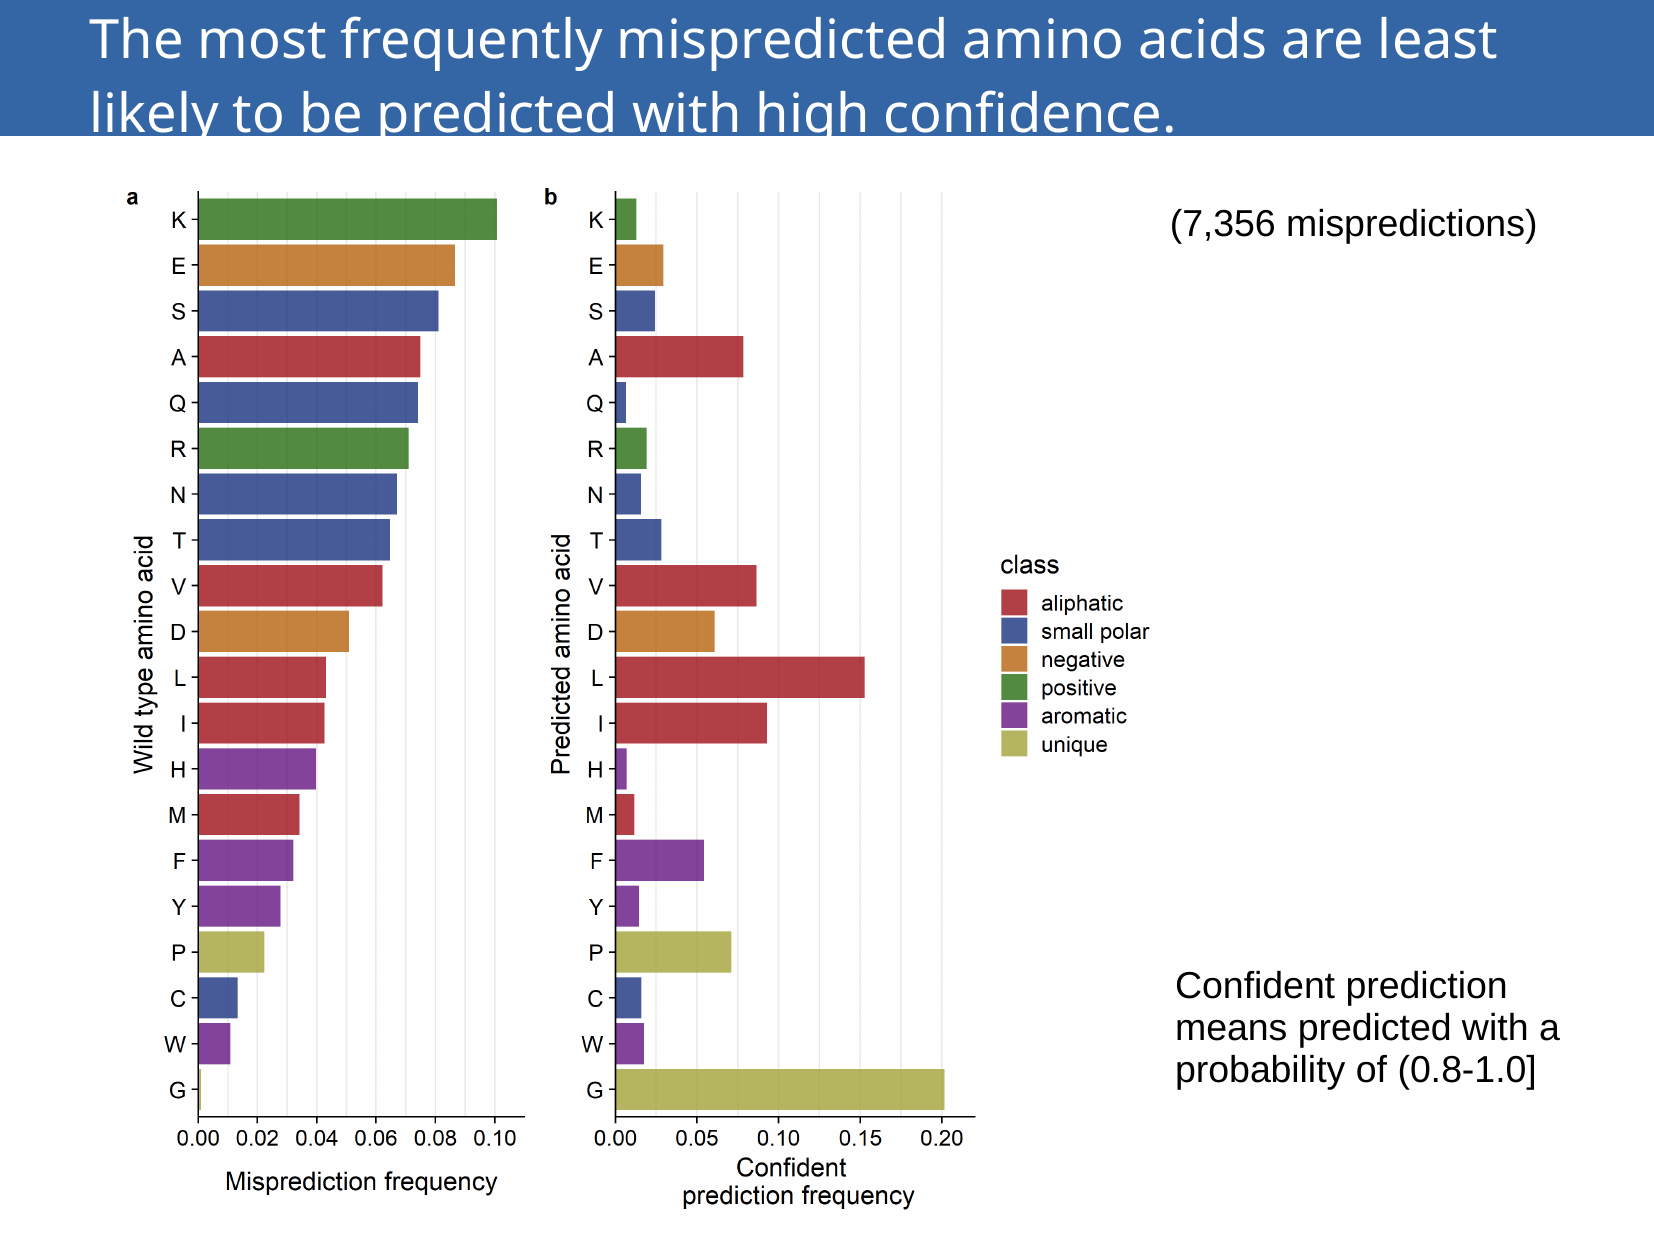

The most frequently mispredicted amino acids are least likely to be predicted with high confidence.
(7,356 mispredictions)
Confident prediction means predicted with a probability of (0.8-1.0]